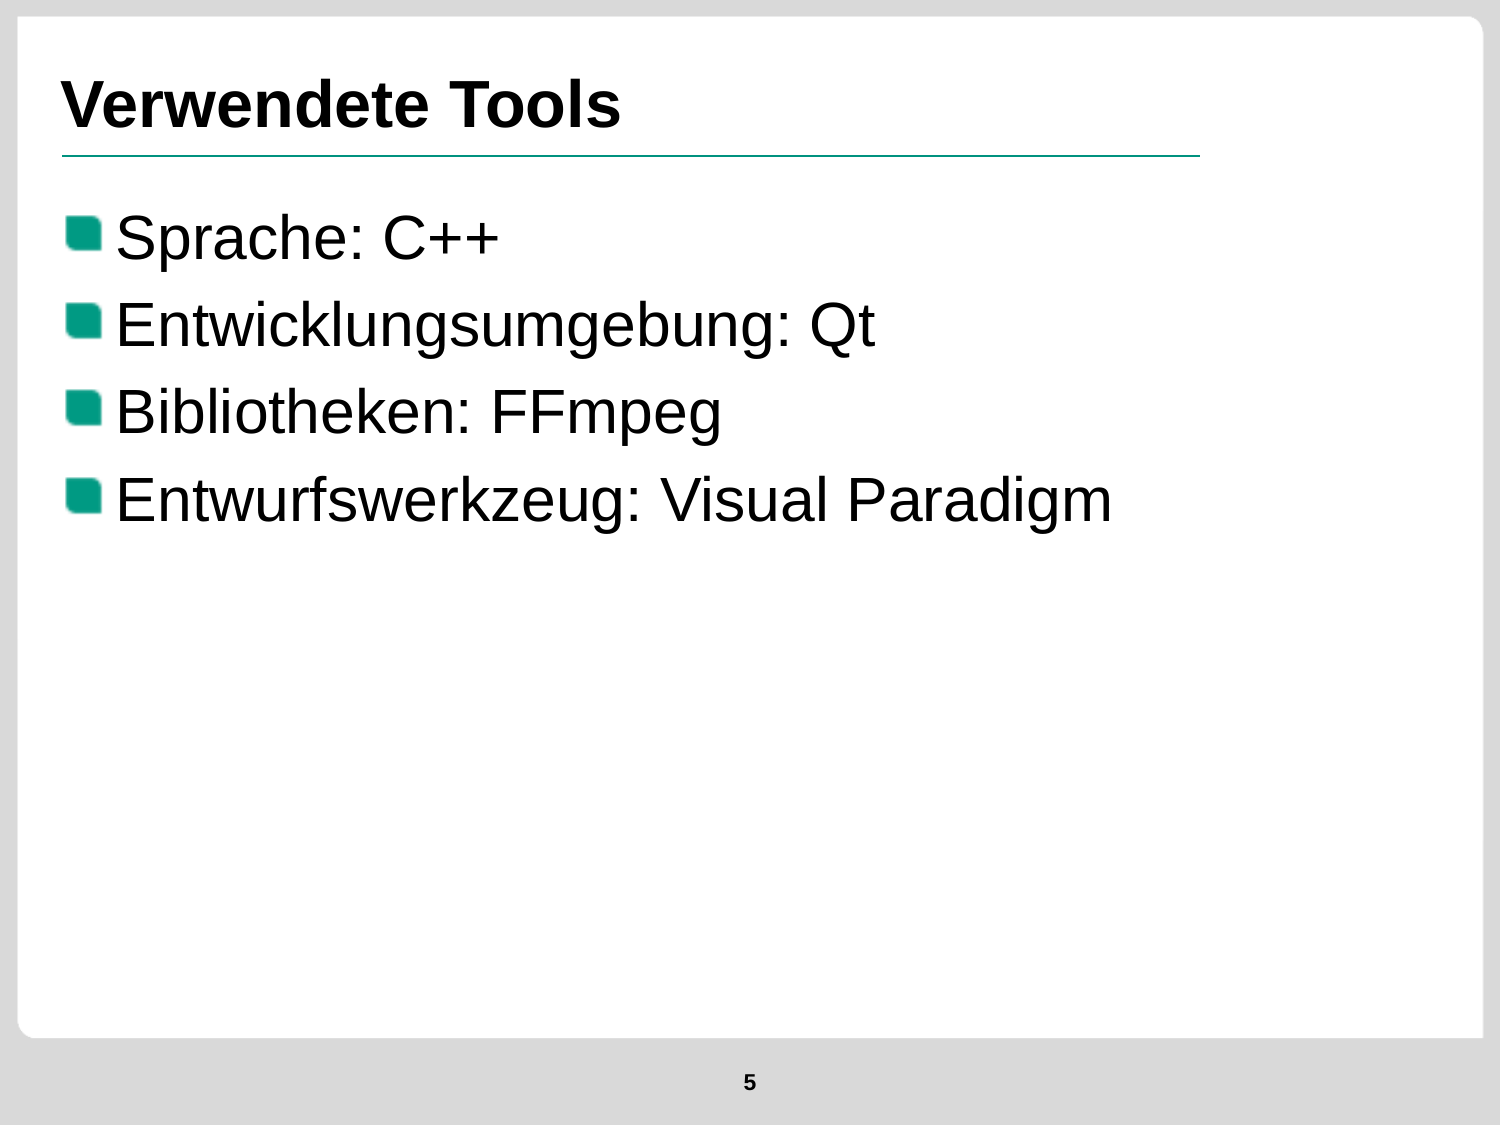

# Verwendete Tools
Sprache: C++
Entwicklungsumgebung: Qt
Bibliotheken: FFmpeg
Entwurfswerkzeug: Visual Paradigm